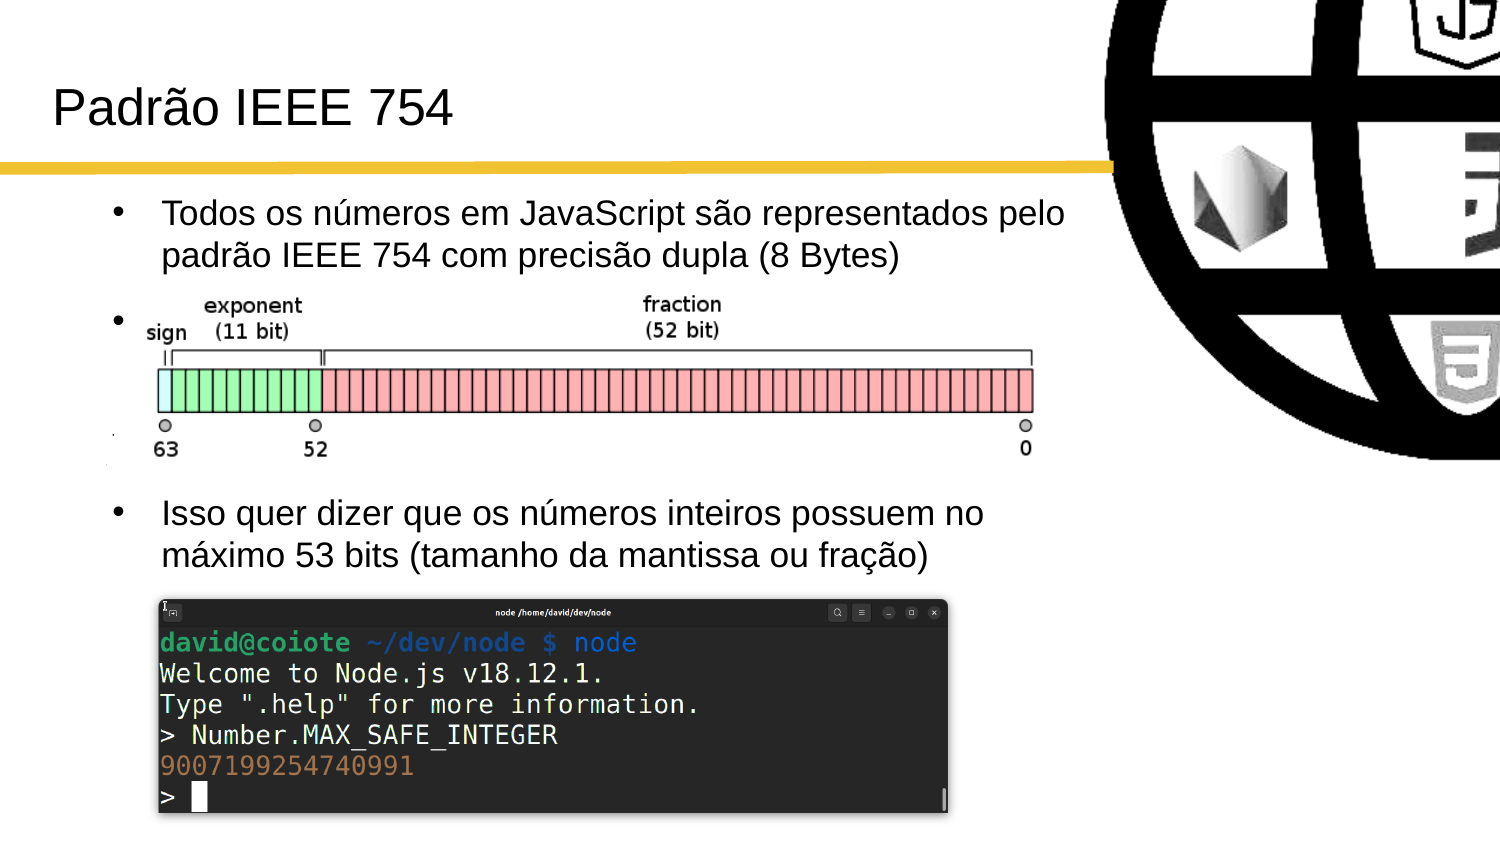

Padrão IEEE 754
Todos os números em JavaScript são representados pelo padrão IEEE 754 com precisão dupla (8 Bytes)
Isso quer dizer que os números inteiros possuem no máximo 53 bits (tamanho da mantissa ou fração)